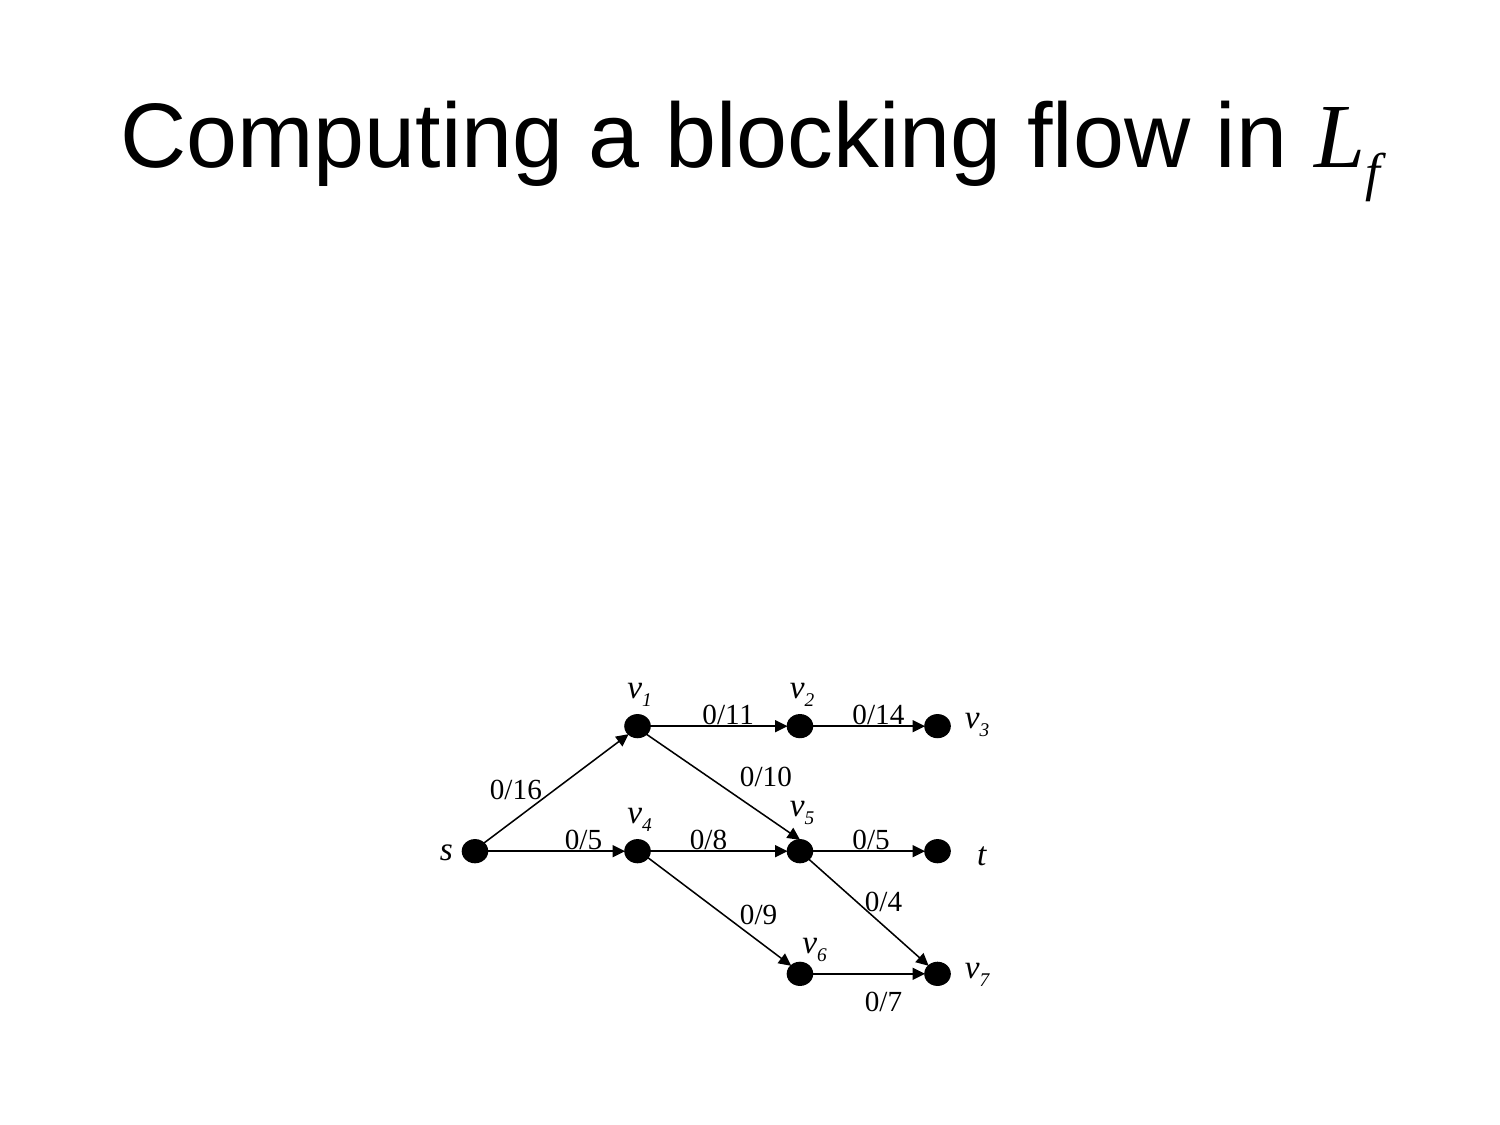

# Computing a blocking flow in Lf
v1
v2
0/11
0/14
v3
0/10
0/16
v5
v4
0/5
0/8
0/5
s
t
0/4
0/9
v6
v7
0/7